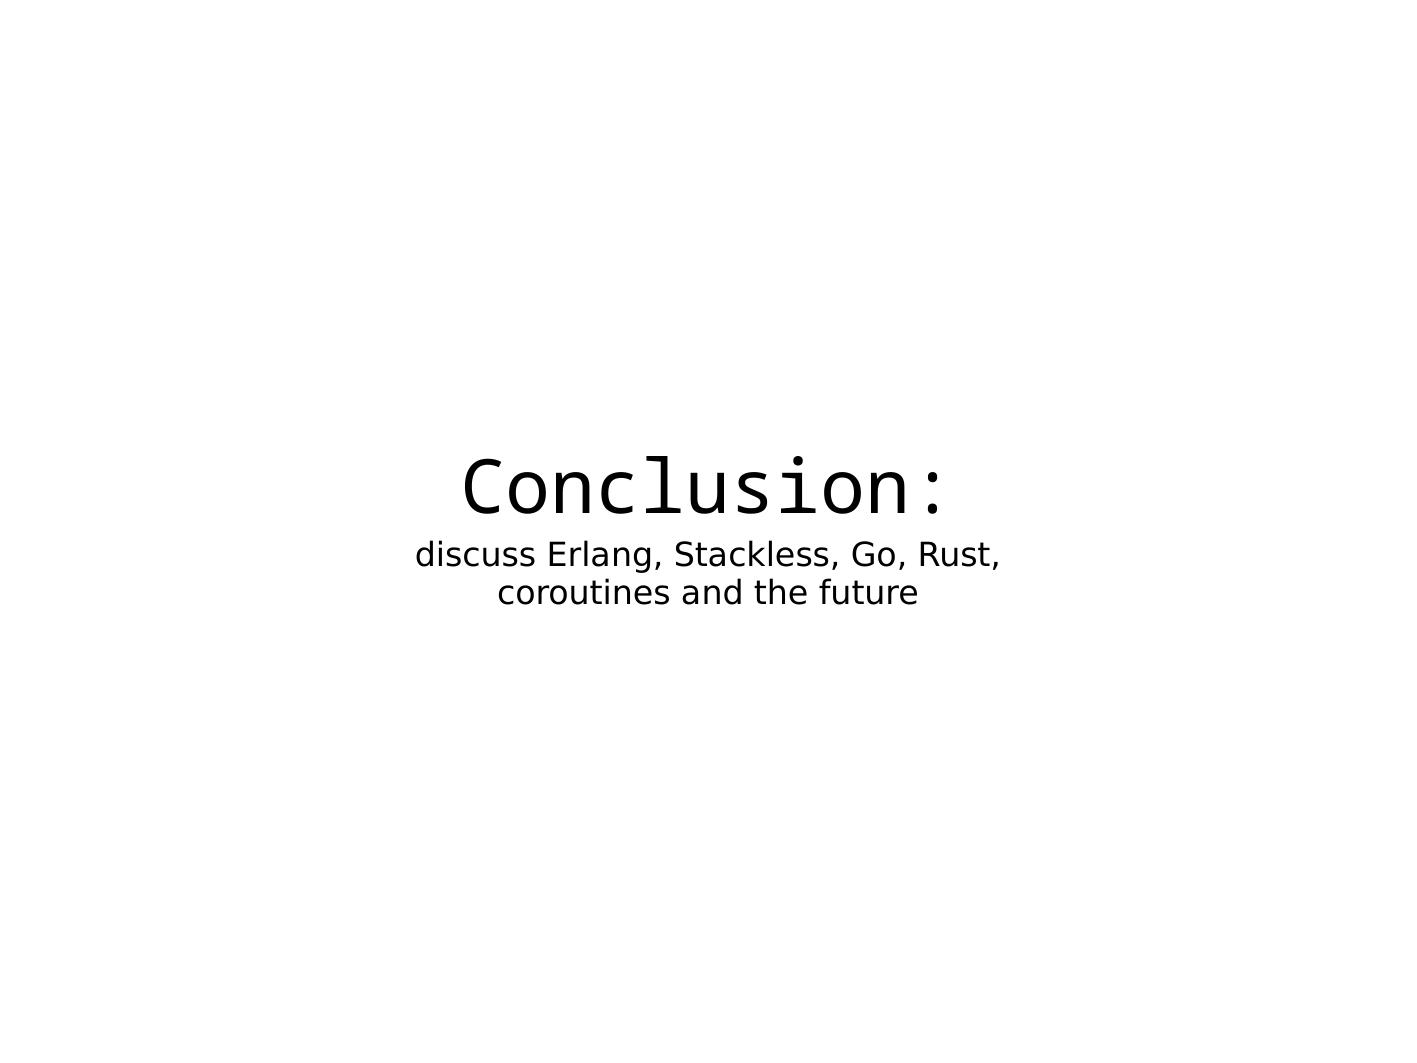

Conclusion:
discuss Erlang, Stackless, Go, Rust,
coroutines and the future